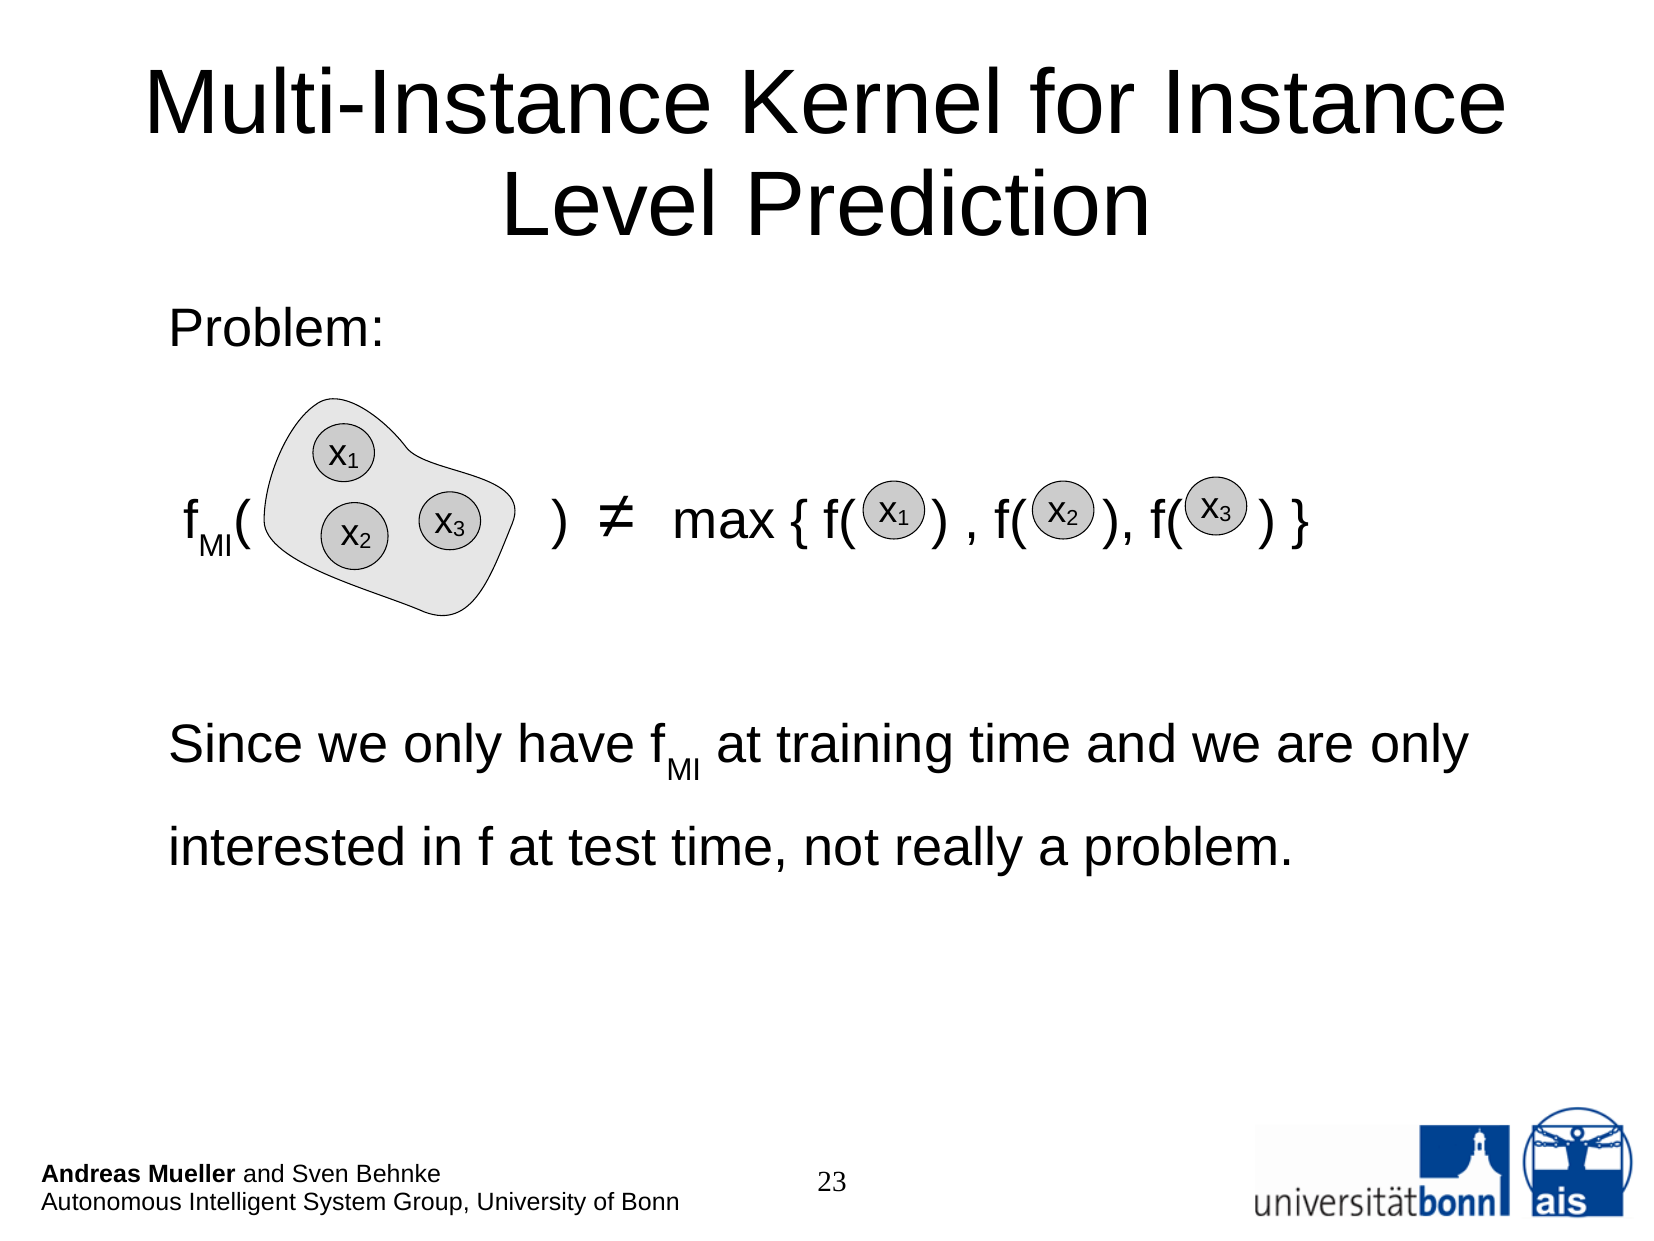

Multi-Instance Kernel  for Instance Level Prediction
Problem:
 fMI( ) ≠ max { f( ) , f( ), f( ) }
Since we only have fMI at training time and we are only
interested in f at test time, not really a problem.
x1
x3
x2
x3
x1
x2
Andreas Mueller, Sven Behnke University of Bonn
23